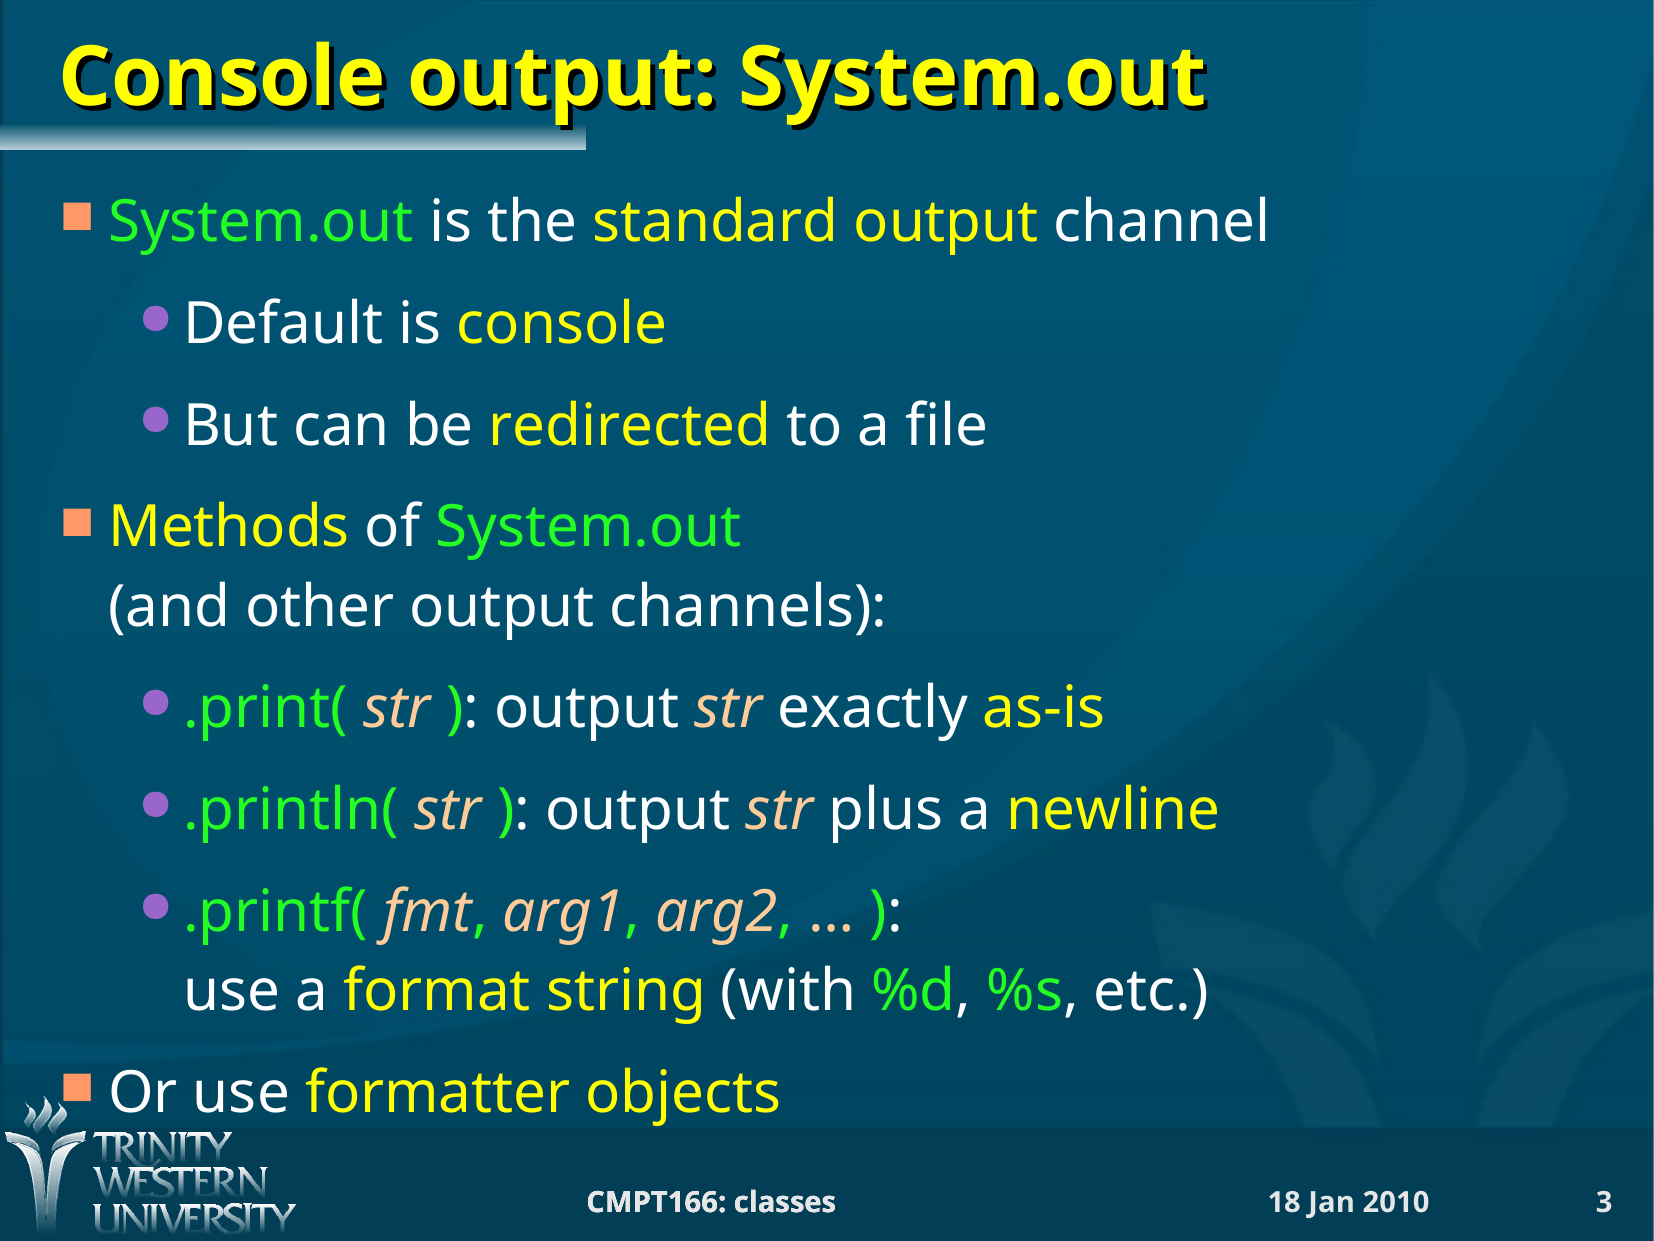

# Console output: System.out
System.out is the standard output channel
Default is console
But can be redirected to a file
Methods of System.out
(and other output channels):
.print( str ): output str exactly as-is
.println( str ): output str plus a newline
.printf( fmt, arg1, arg2, … ):
use a format string (with %d, %s, etc.)
Or use formatter objects
CMPT166: classes
18 Jan 2010
3